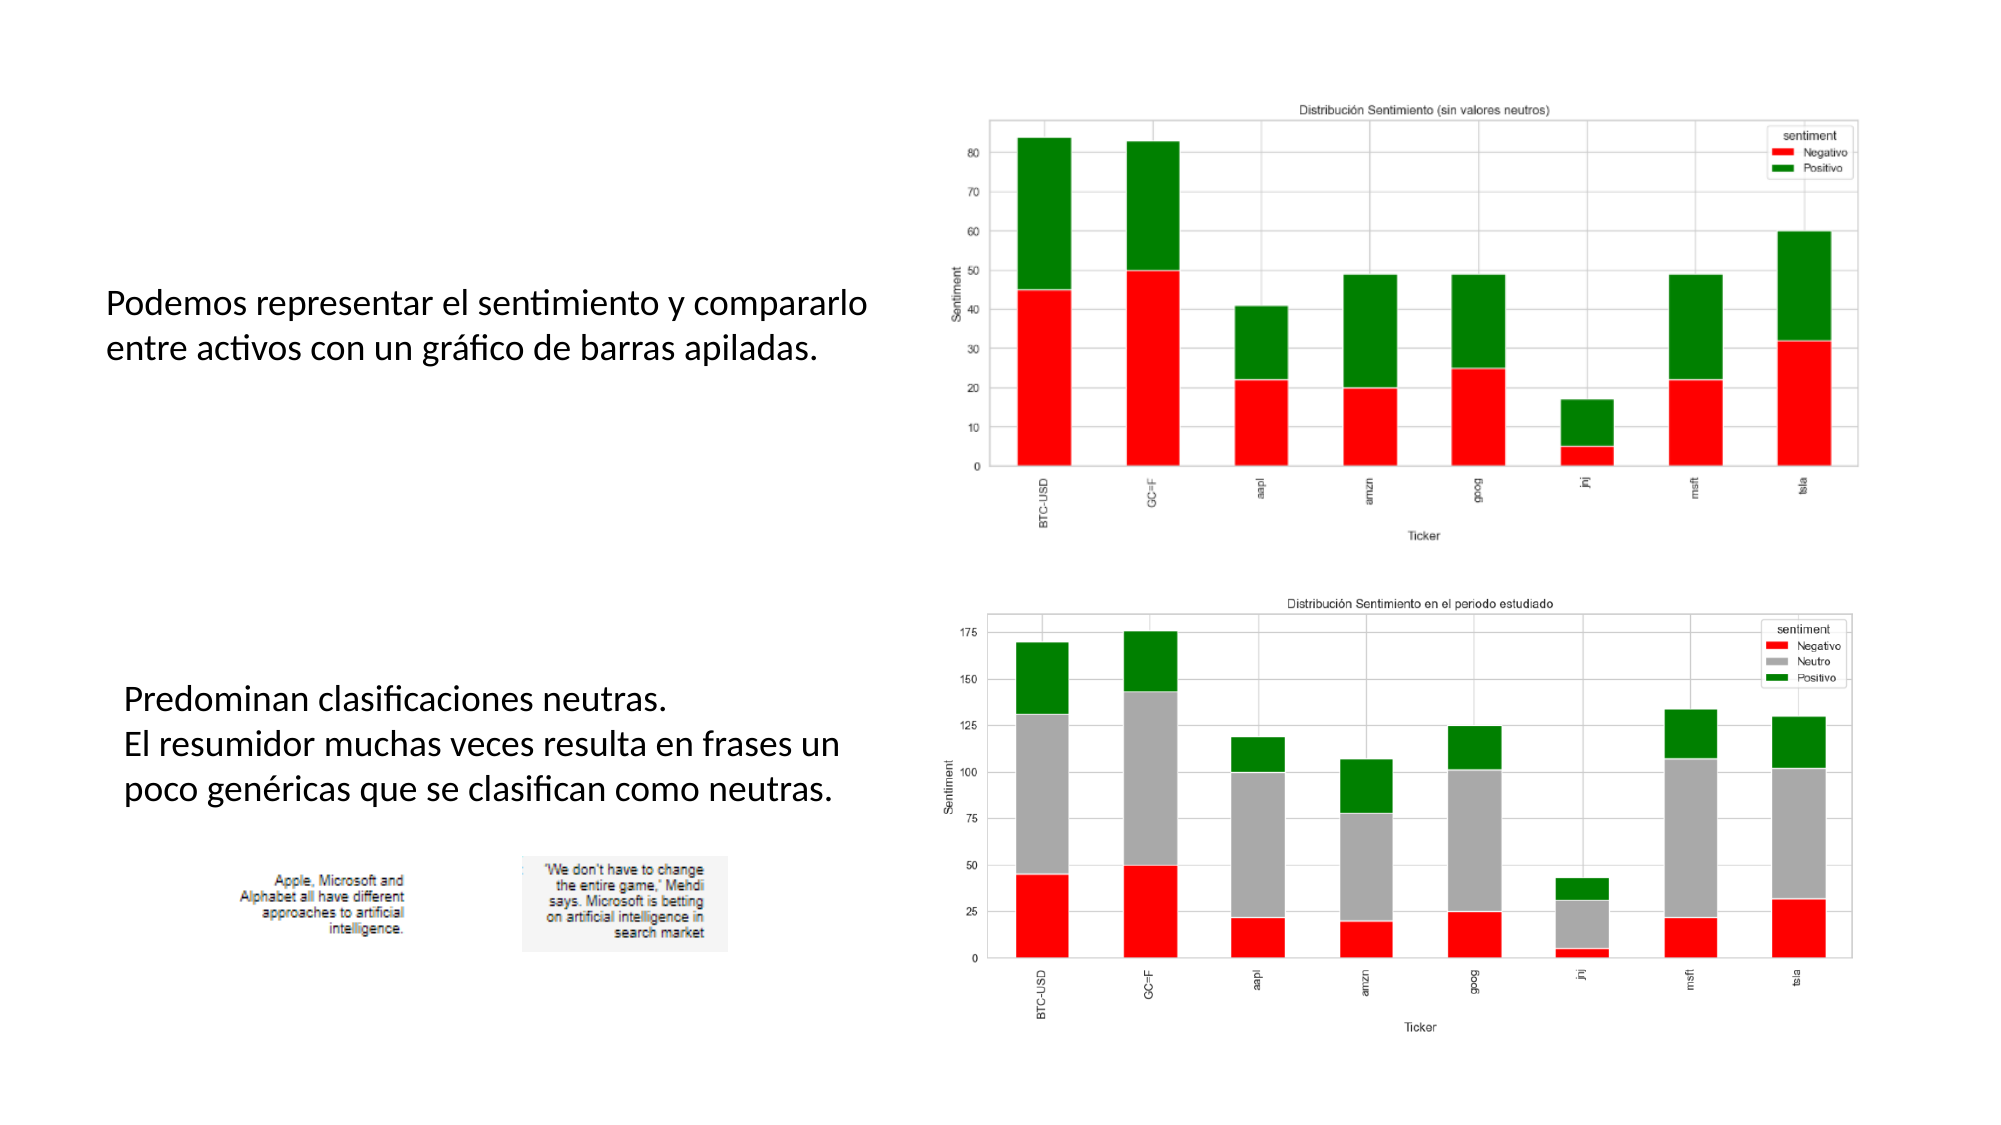

Podemos representar el sentimiento y compararlo entre activos con un gráfico de barras apiladas.
Predominan clasificaciones neutras.
El resumidor muchas veces resulta en frases un poco genéricas que se clasifican como neutras.